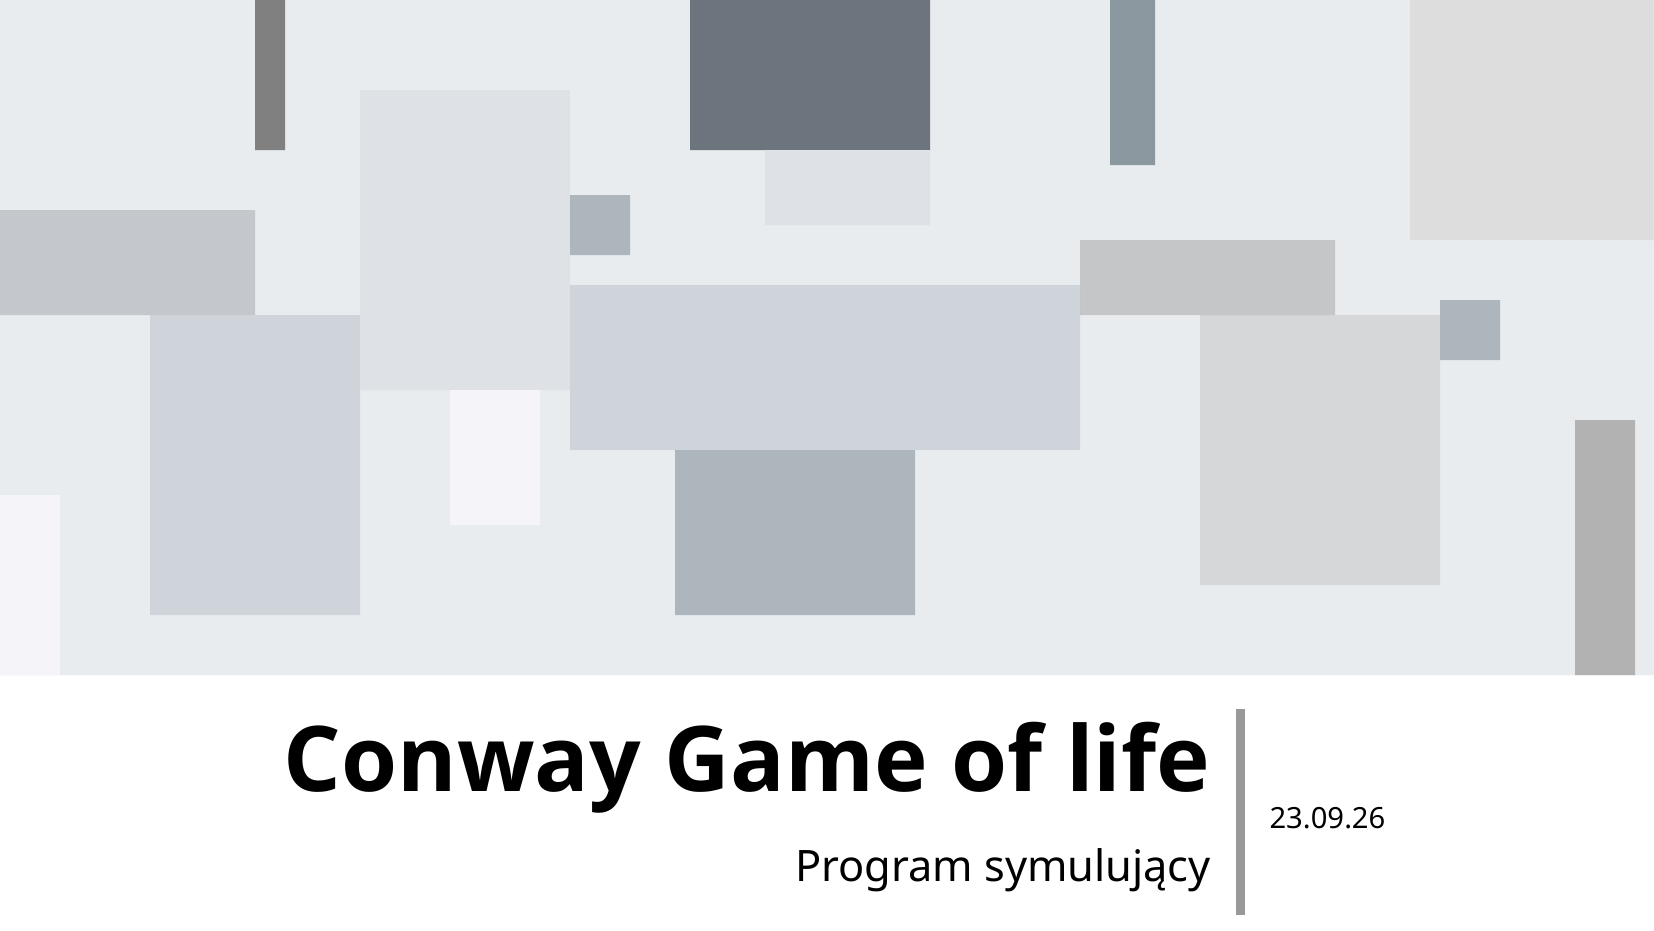

# Conway Game of life
Program symulujący